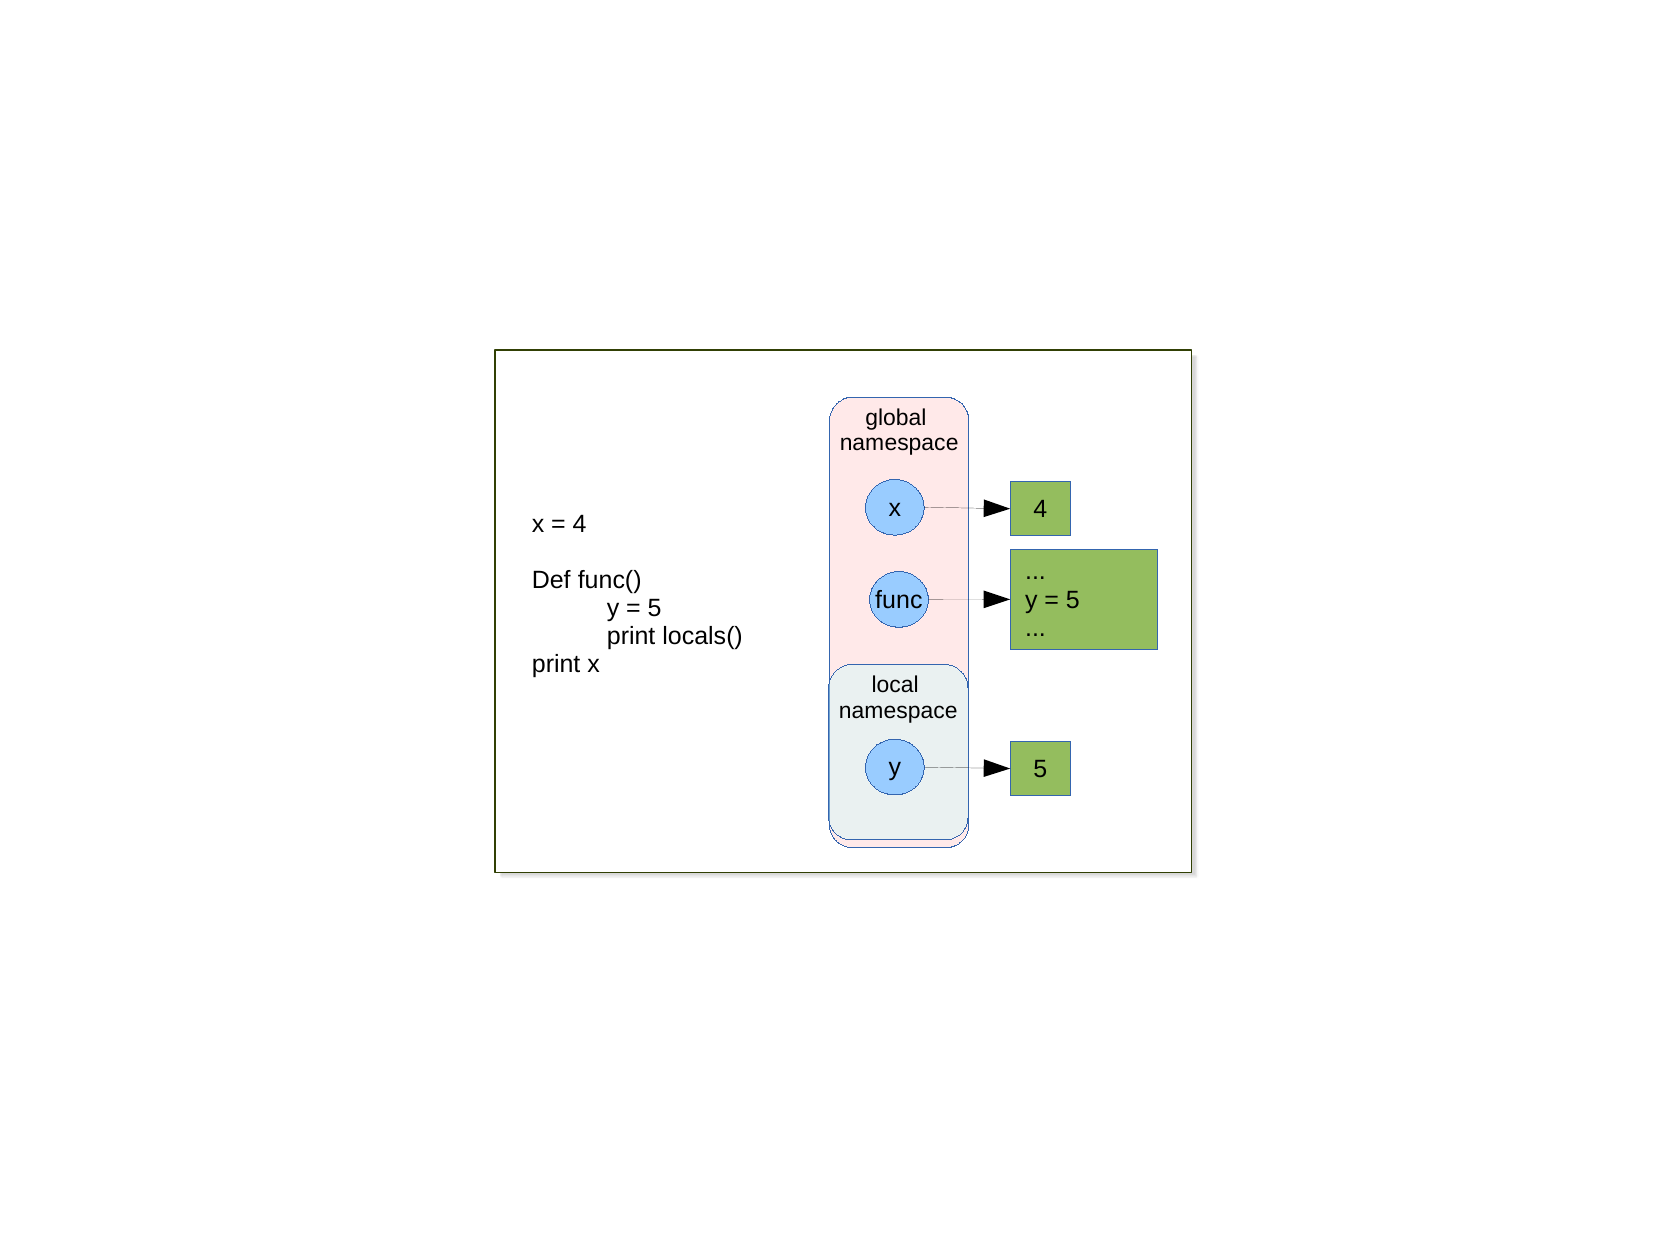

global
namespace
x
4
x = 4
Def func()
	y = 5
	print locals()
print x
...
y = 5
...
func
local
namespace
y
5